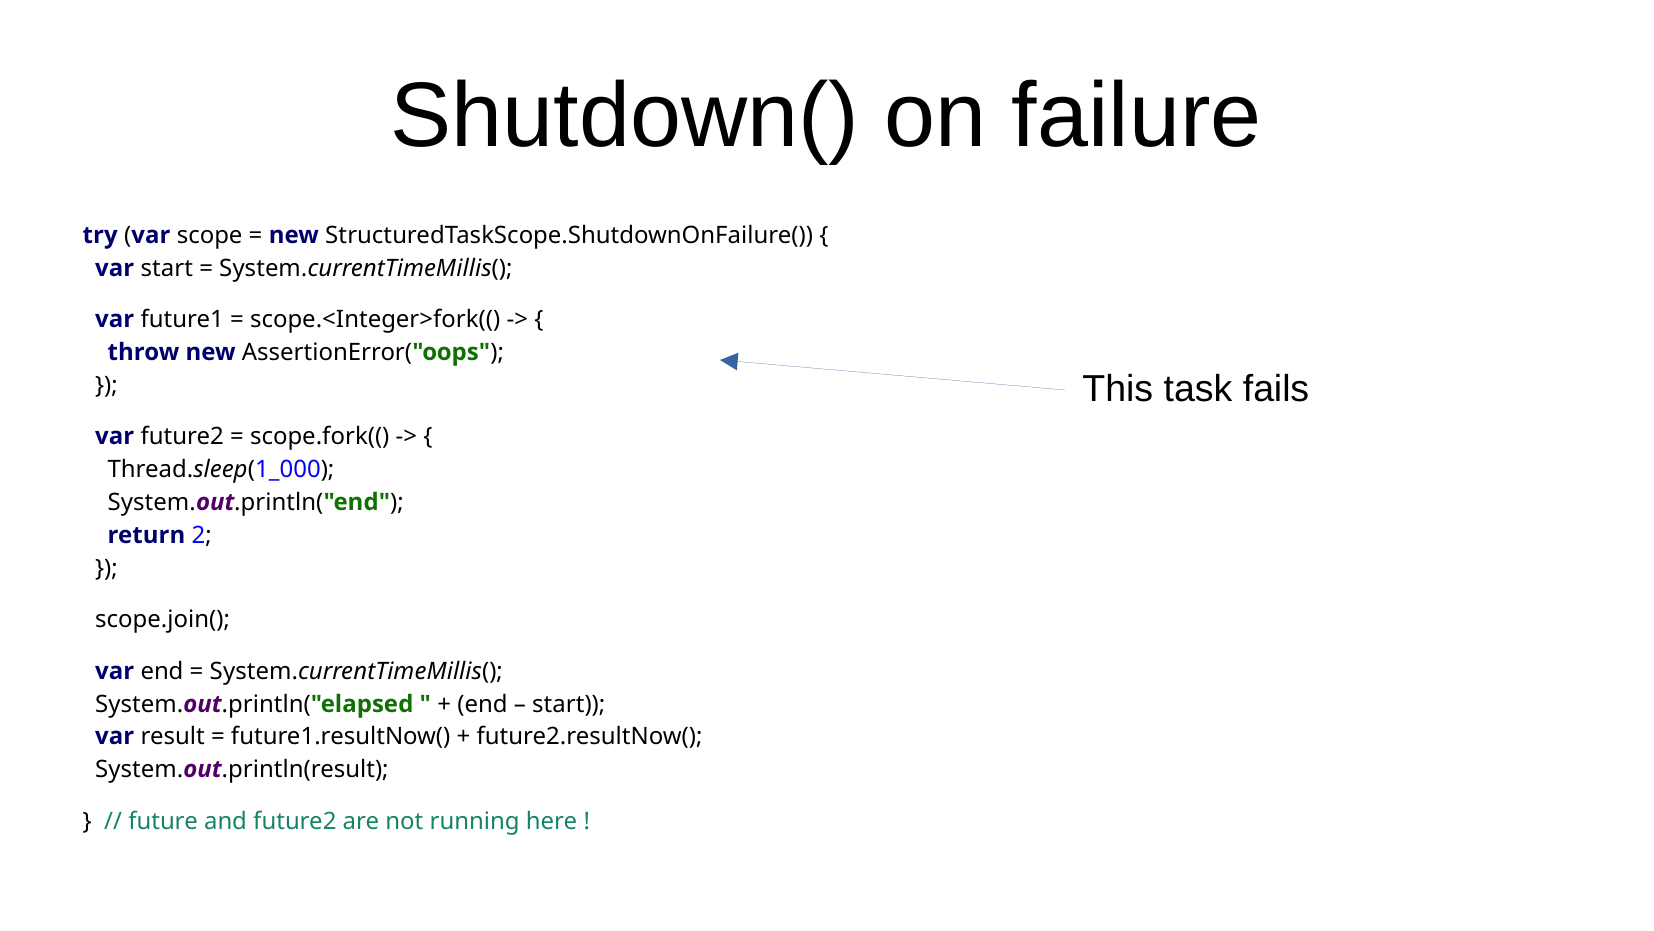

# Shutdown() on failure
try (var scope = new StructuredTaskScope.ShutdownOnFailure()) {
 var start = System.currentTimeMillis();
 var future1 = scope.<Integer>fork(() -> {
 throw new AssertionError("oops");
 });
 var future2 = scope.fork(() -> {
 Thread.sleep(1_000);
 System.out.println("end");
 return 2;
 });
 scope.join();
 var end = System.currentTimeMillis();
 System.out.println("elapsed " + (end – start));
 var result = future1.resultNow() + future2.resultNow();
 System.out.println(result);
} // future and future2 are not running here !
This task fails